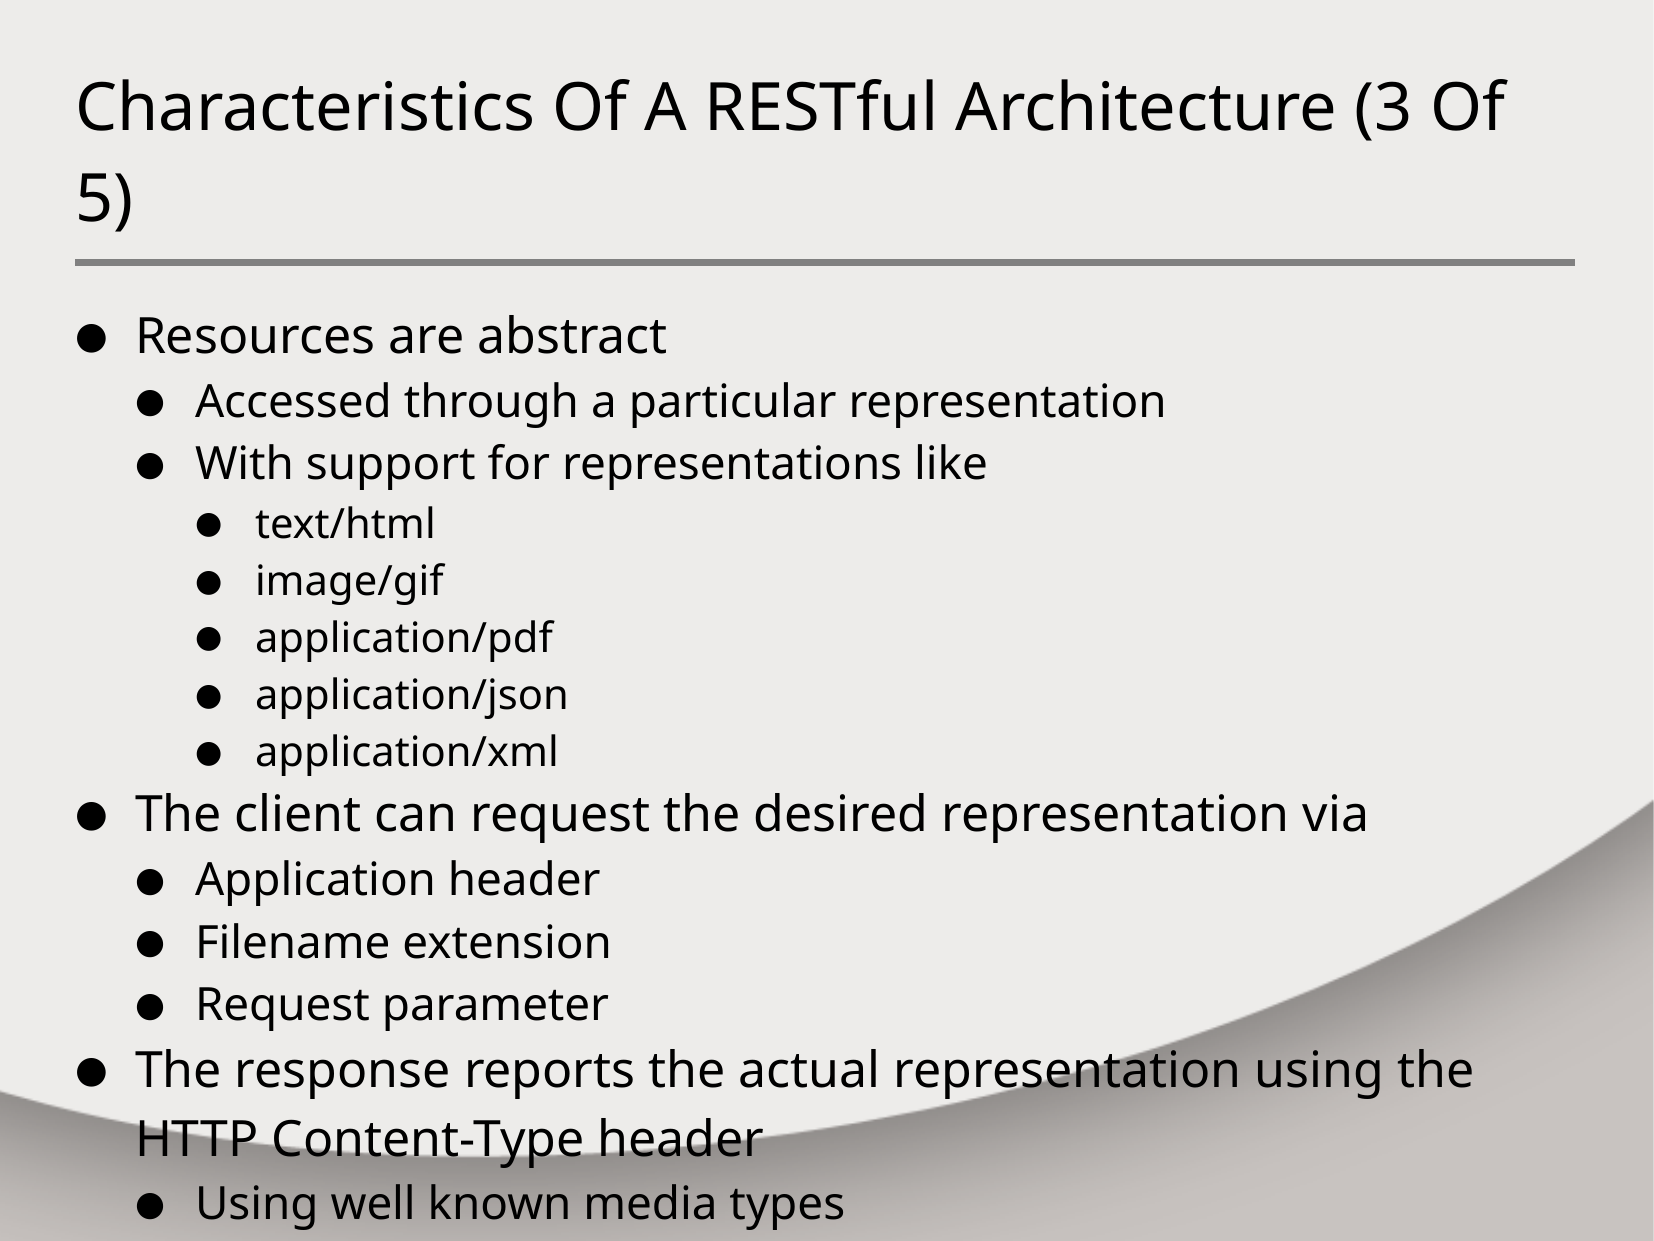

# Characteristics Of A RESTful Architecture (3 Of 5)
Resources are abstract
Accessed through a particular representation
With support for representations like
text/html
image/gif
application/pdf
application/json
application/xml
The client can request the desired representation via
Application header
Filename extension
Request parameter
The response reports the actual representation using the HTTP Content-Type header
Using well known media types